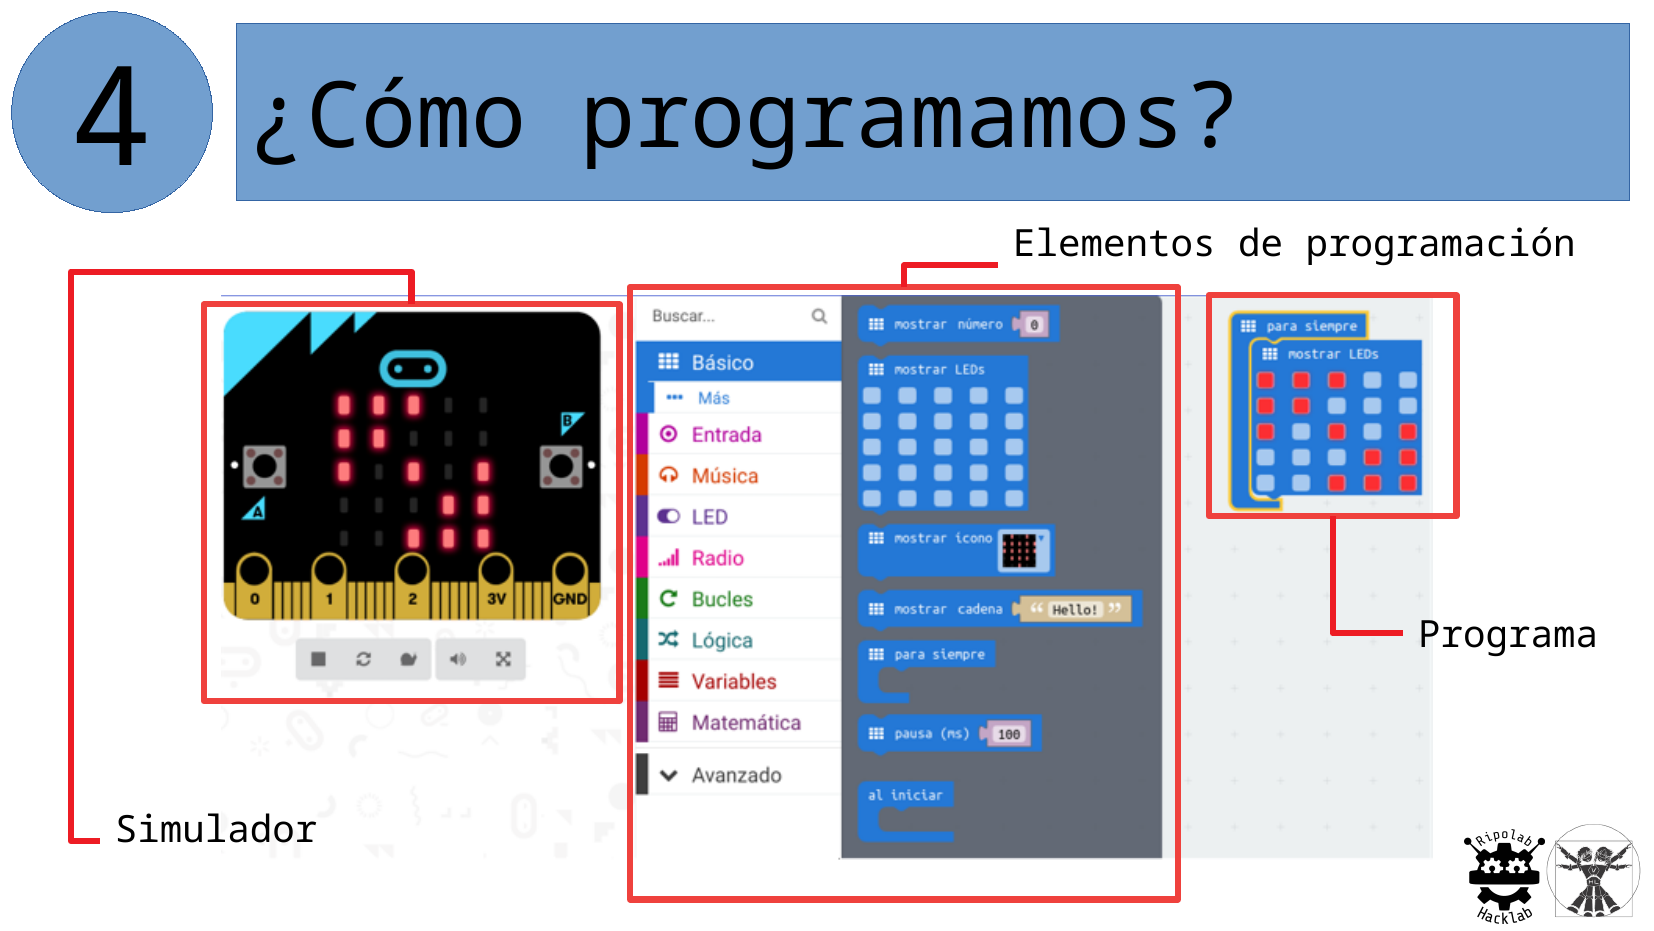

4
¿Cómo programamos?
Elementos de programación
Programa
Simulador